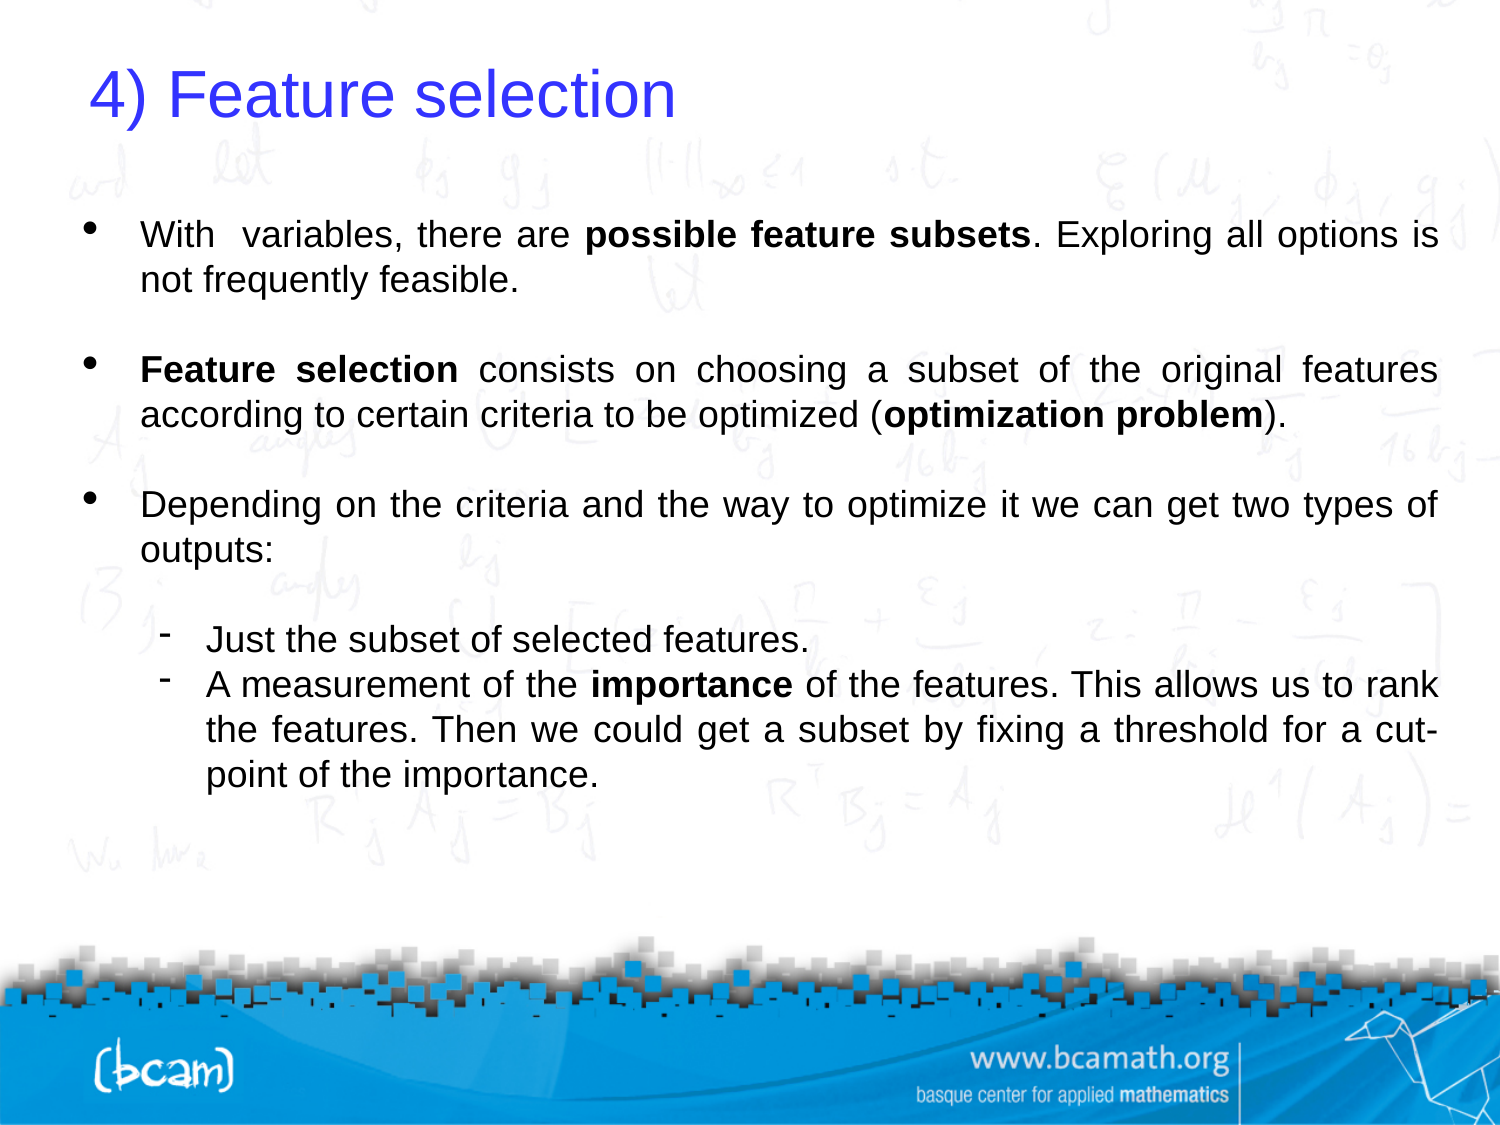

4) Feature selection
With variables, there are possible feature subsets. Exploring all options is not frequently feasible.
Feature selection consists on choosing a subset of the original features according to certain criteria to be optimized (optimization problem).
Depending on the criteria and the way to optimize it we can get two types of outputs:
Just the subset of selected features.
A measurement of the importance of the features. This allows us to rank the features. Then we could get a subset by fixing a threshold for a cut-point of the importance.